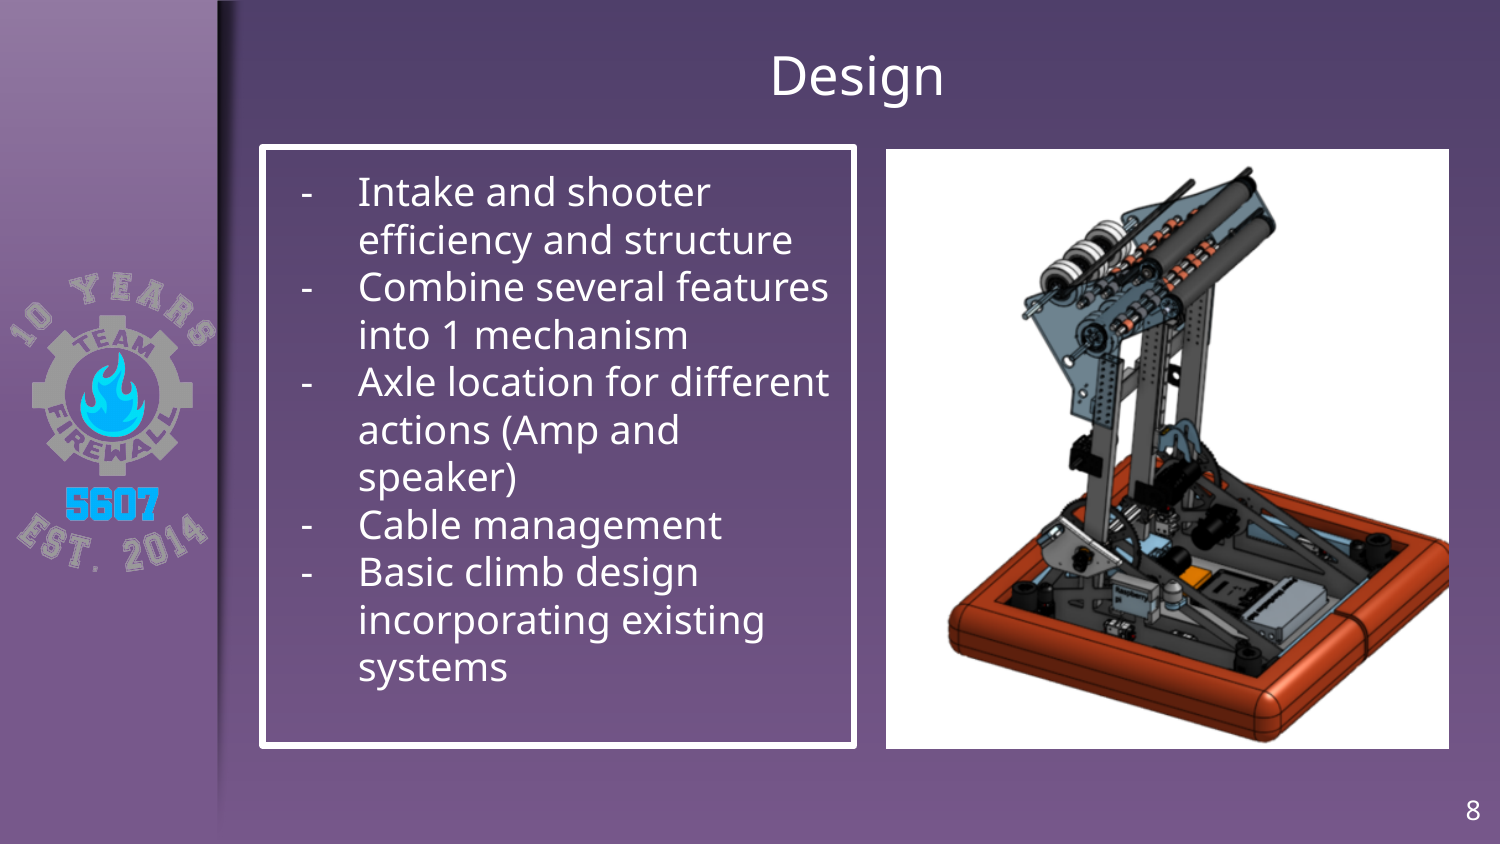

Design
Intake and shooter efficiency and structure
Combine several features into 1 mechanism
Axle location for different actions (Amp and speaker)
Cable management
Basic climb design incorporating existing systems